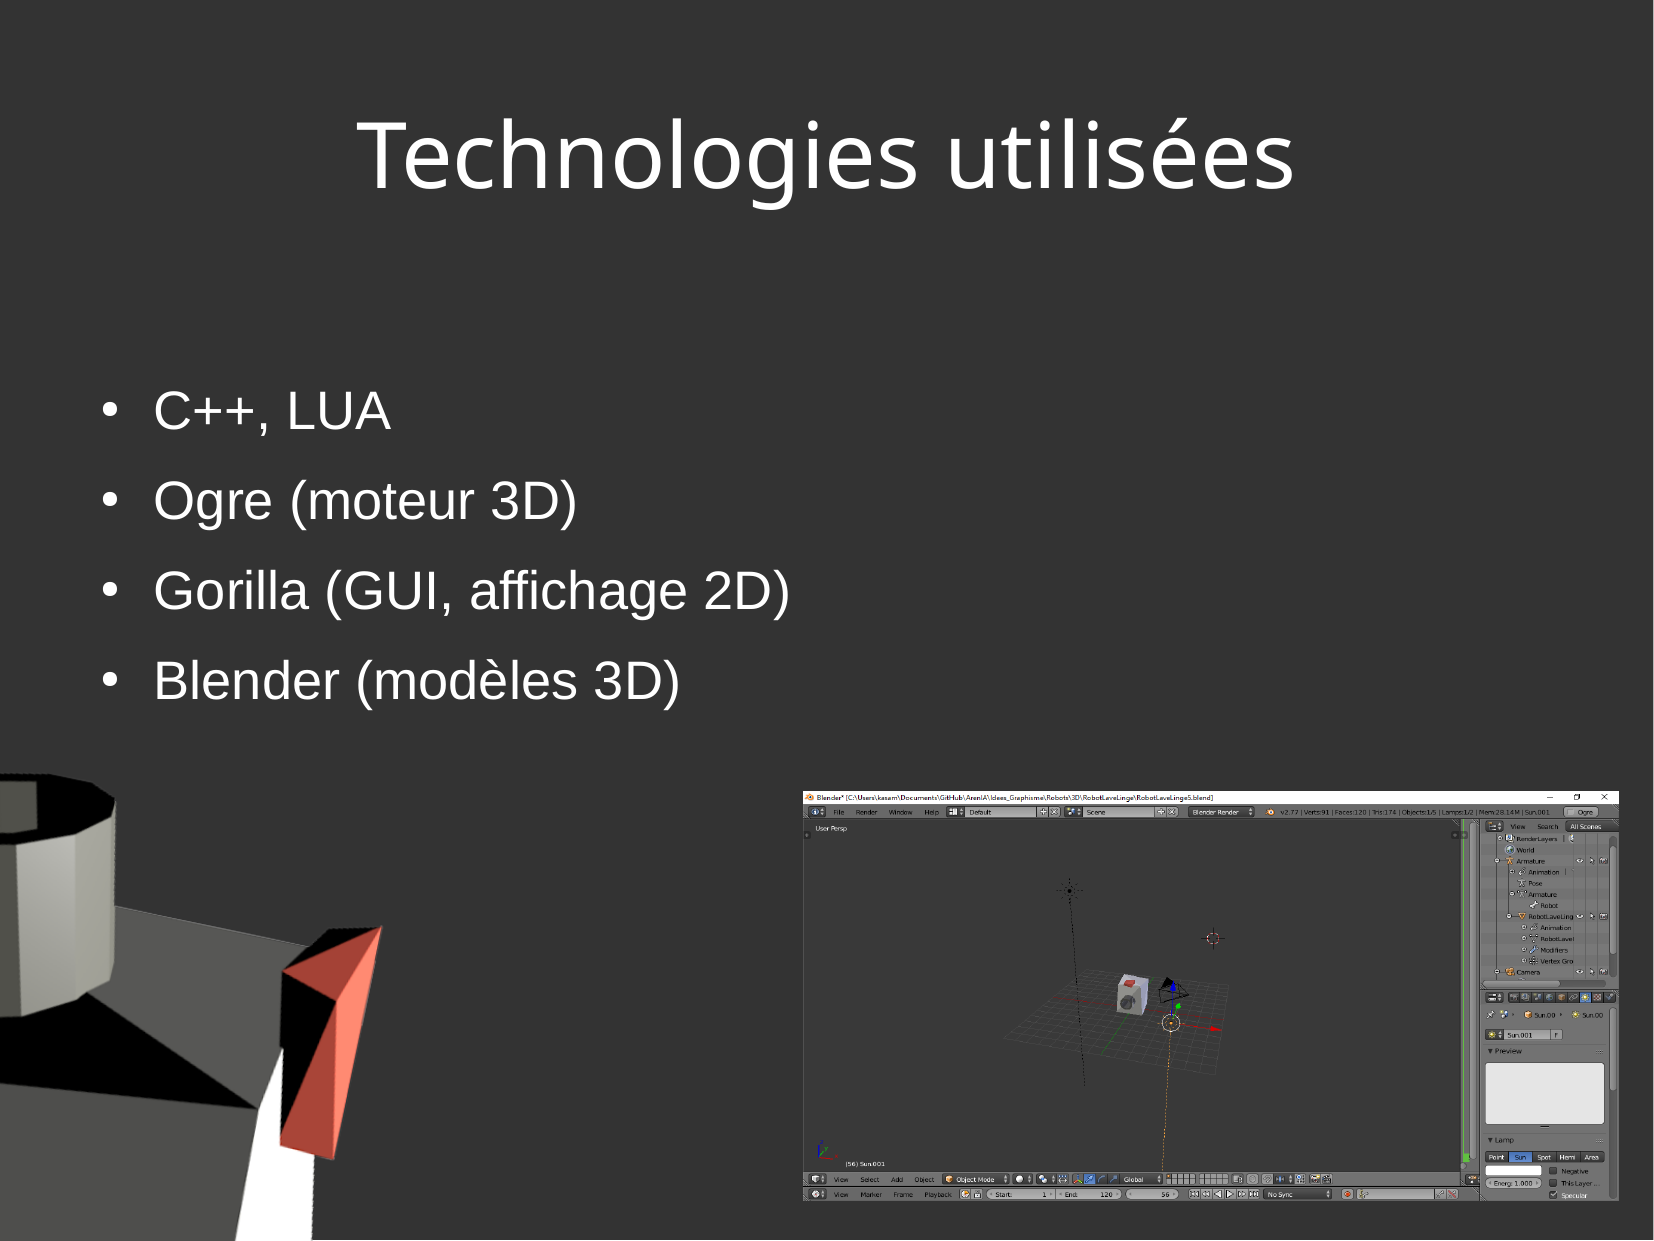

# Technologies utilisées
C++, LUA
Ogre (moteur 3D)
Gorilla (GUI, affichage 2D)
Blender (modèles 3D)